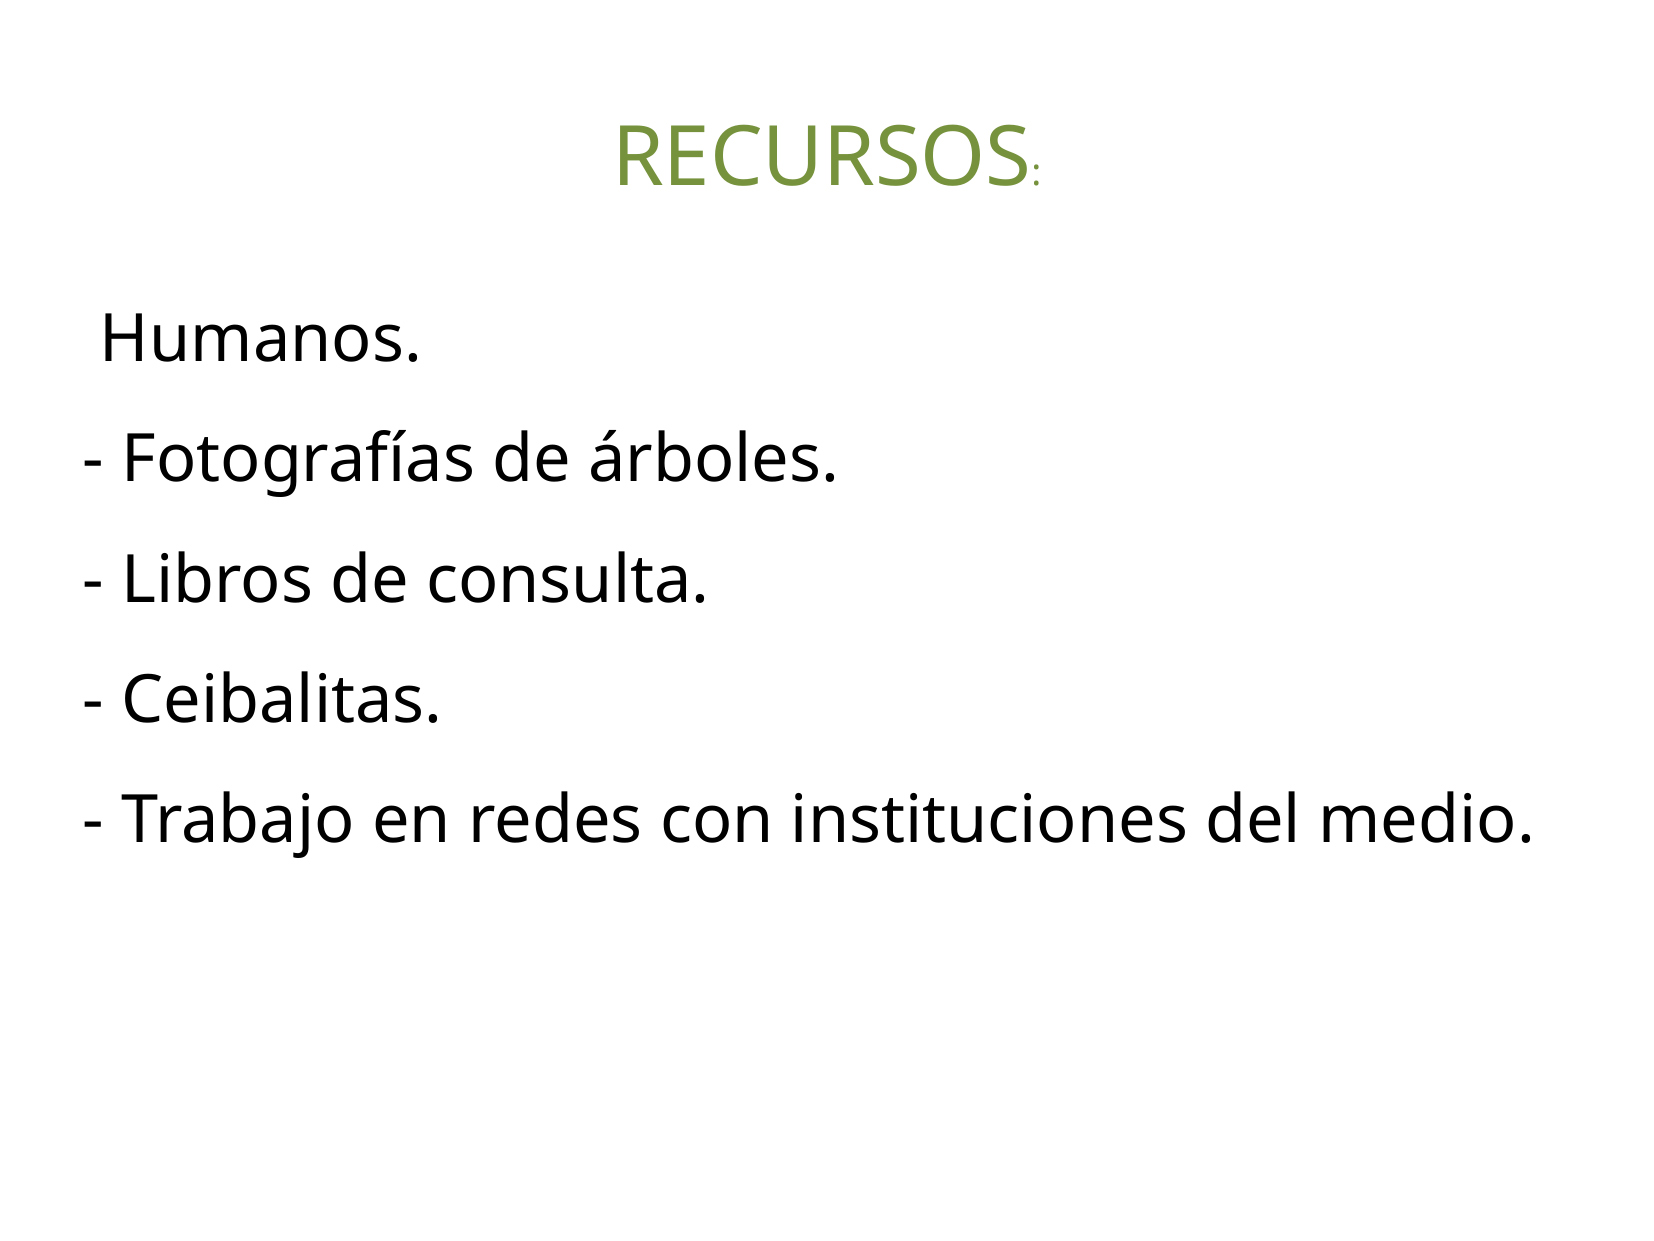

# RECURSOS:
 Humanos.
- Fotografías de árboles.
- Libros de consulta.
- Ceibalitas.
- Trabajo en redes con instituciones del medio.